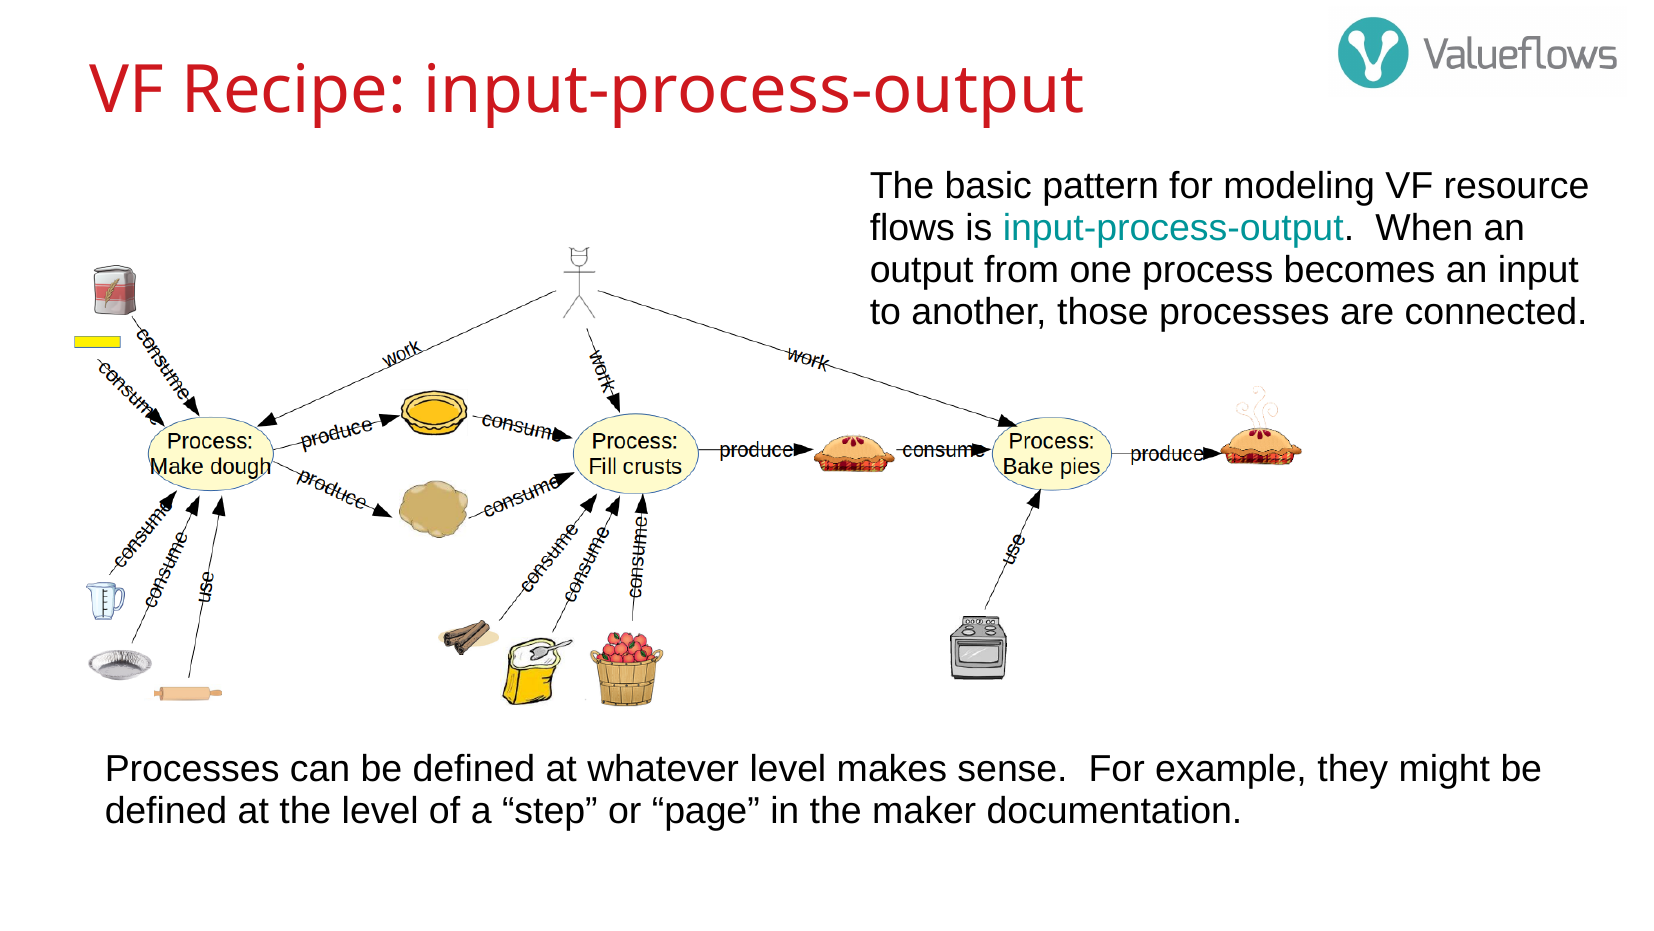

VF Recipe: input-process-output
The basic pattern for modeling VF resource
flows is input-process-output. When an
output from one process becomes an input
to another, those processes are connected.
Processes can be defined at whatever level makes sense. For example, they might be
defined at the level of a “step” or “page” in the maker documentation.